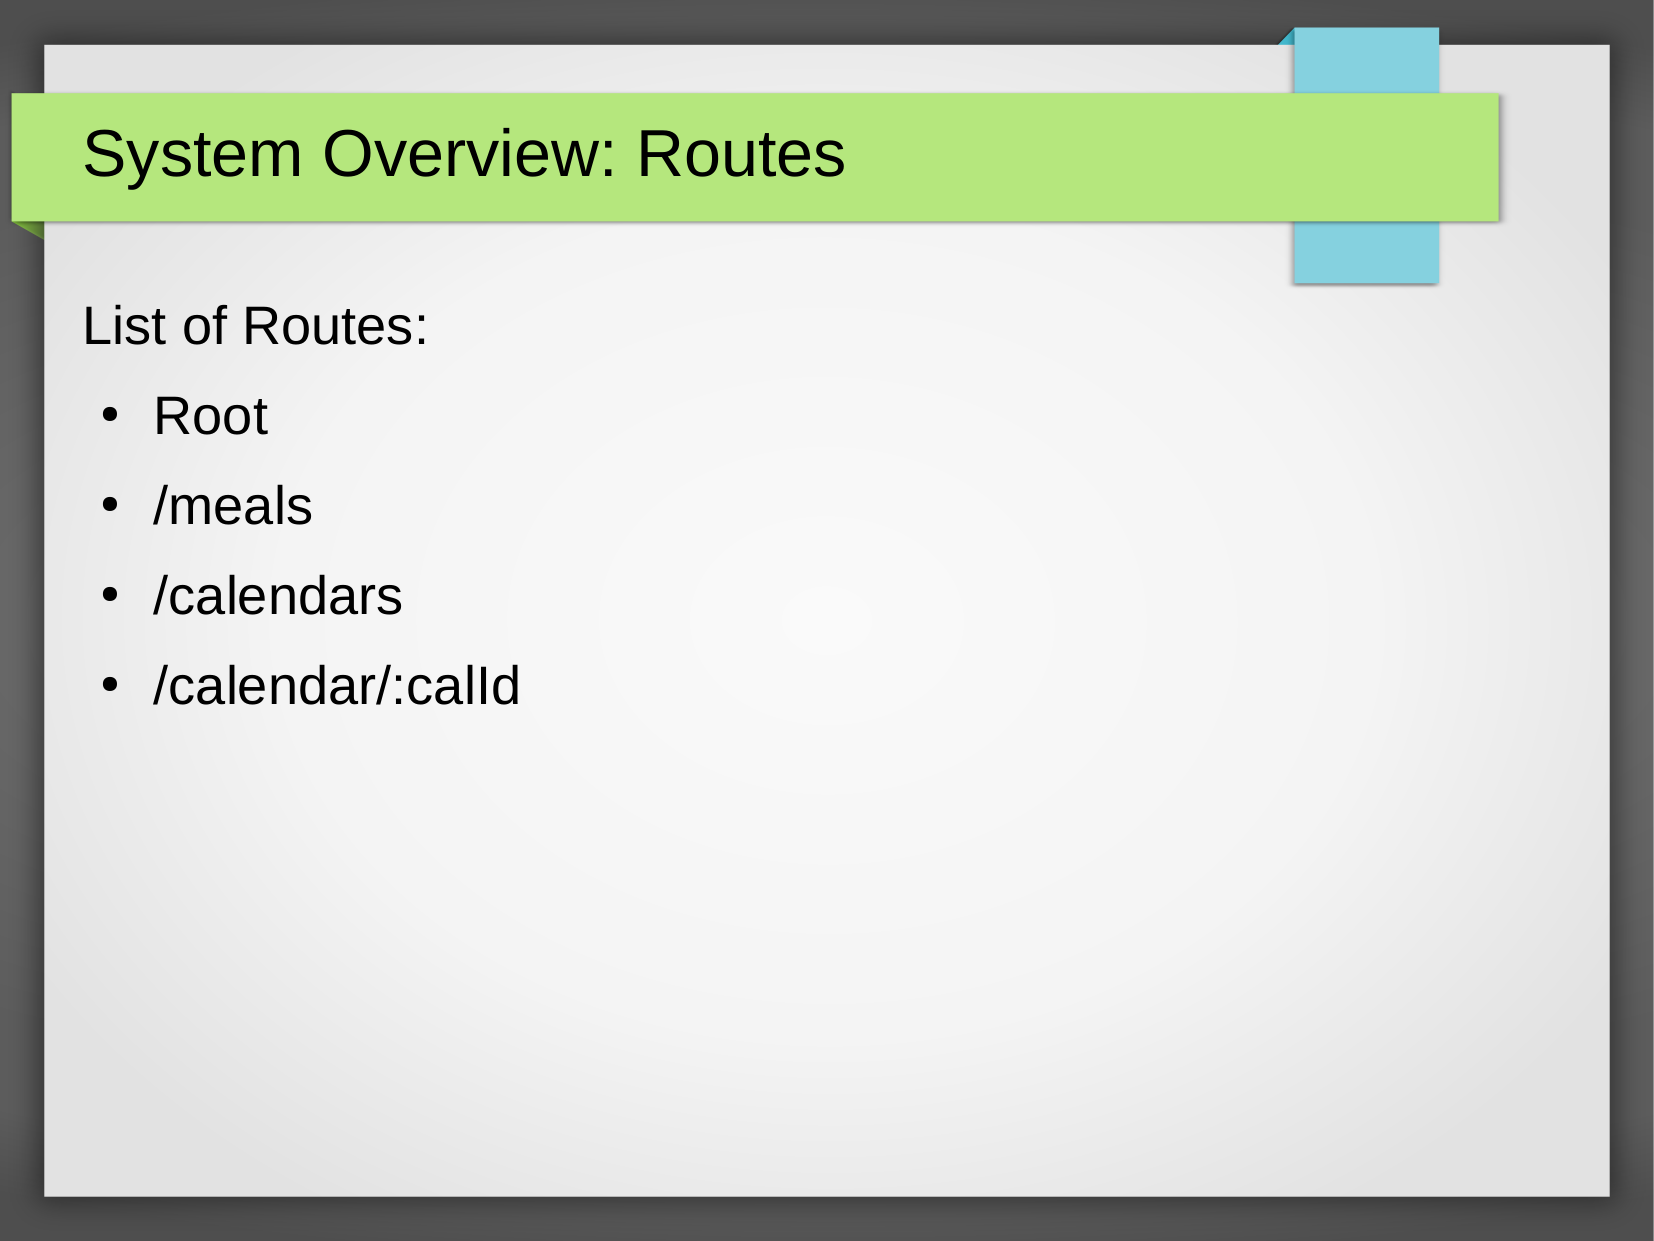

# System Overview: Routes
List of Routes:
Root
/meals
/calendars
/calendar/:calId